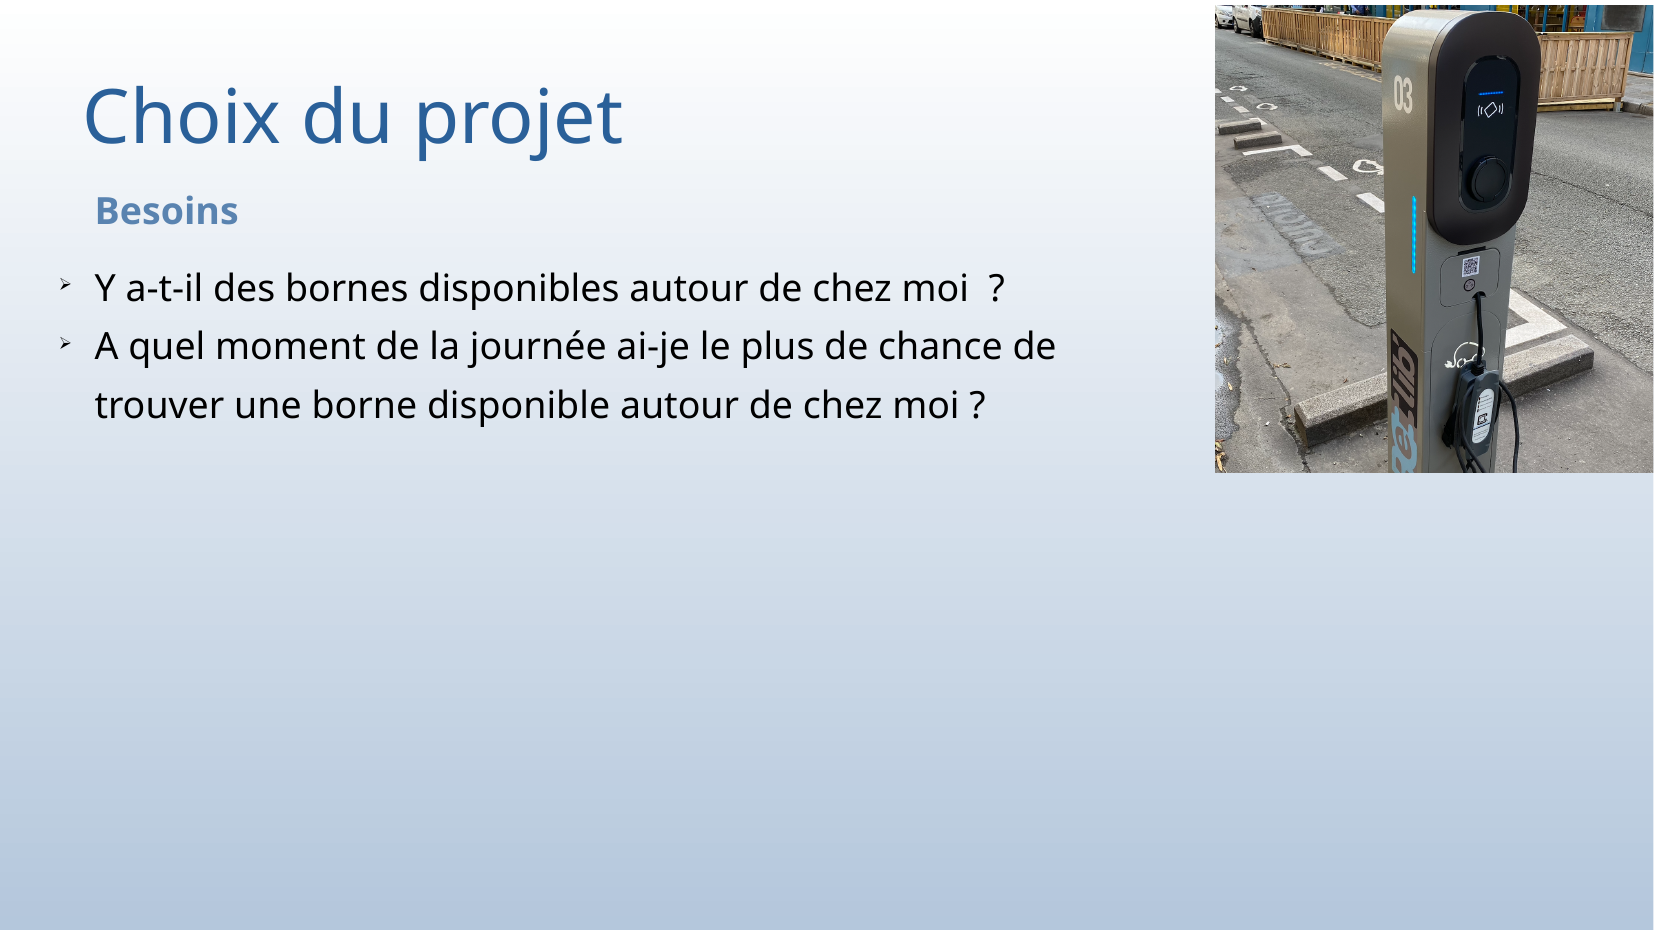

# Choix du projet
Besoins
Y a-t-il des bornes disponibles autour de chez moi  ?
A quel moment de la journée ai-je le plus de chance de trouver une borne disponible autour de chez moi ?